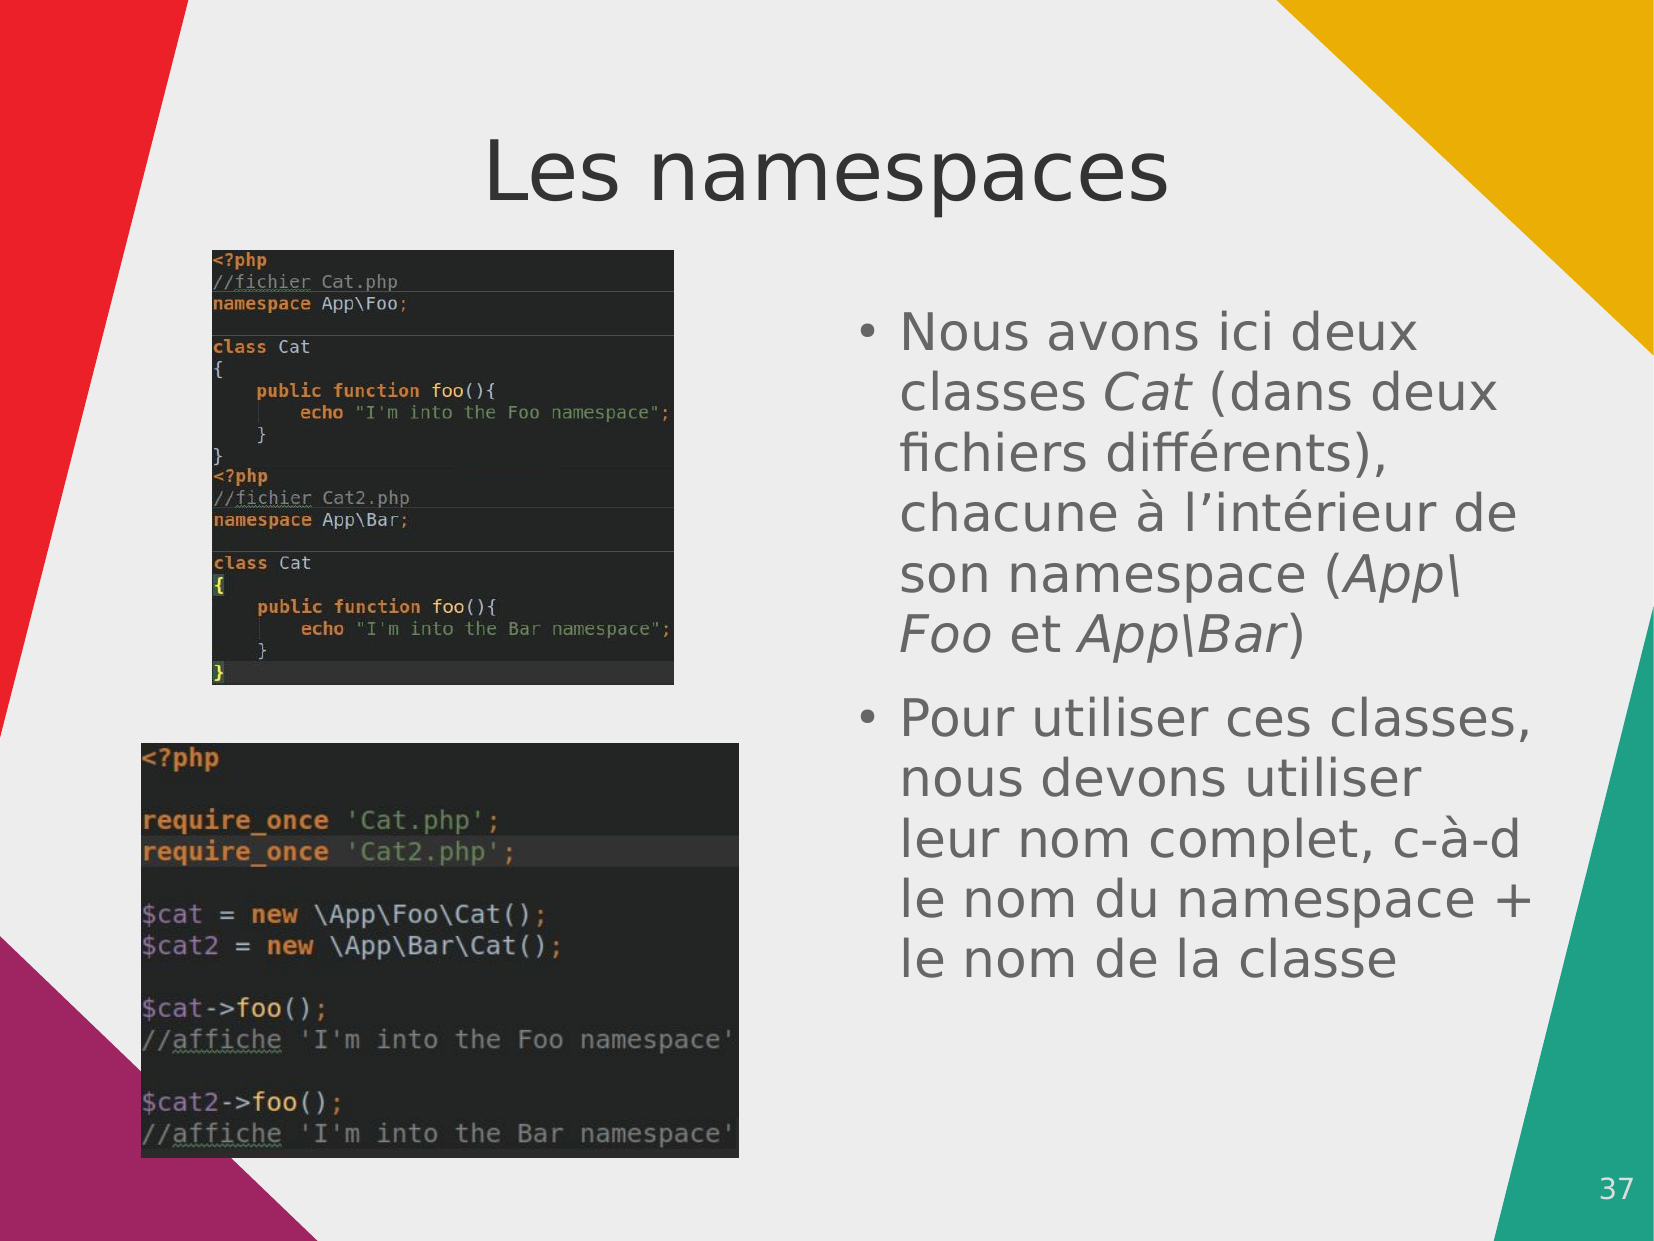

# Les namespaces
Nous avons ici deux classes Cat (dans deux fichiers différents), chacune à l’intérieur de son namespace (App\Foo et App\Bar)
Pour utiliser ces classes, nous devons utiliser leur nom complet, c-à-d le nom du namespace + le nom de la classe
37